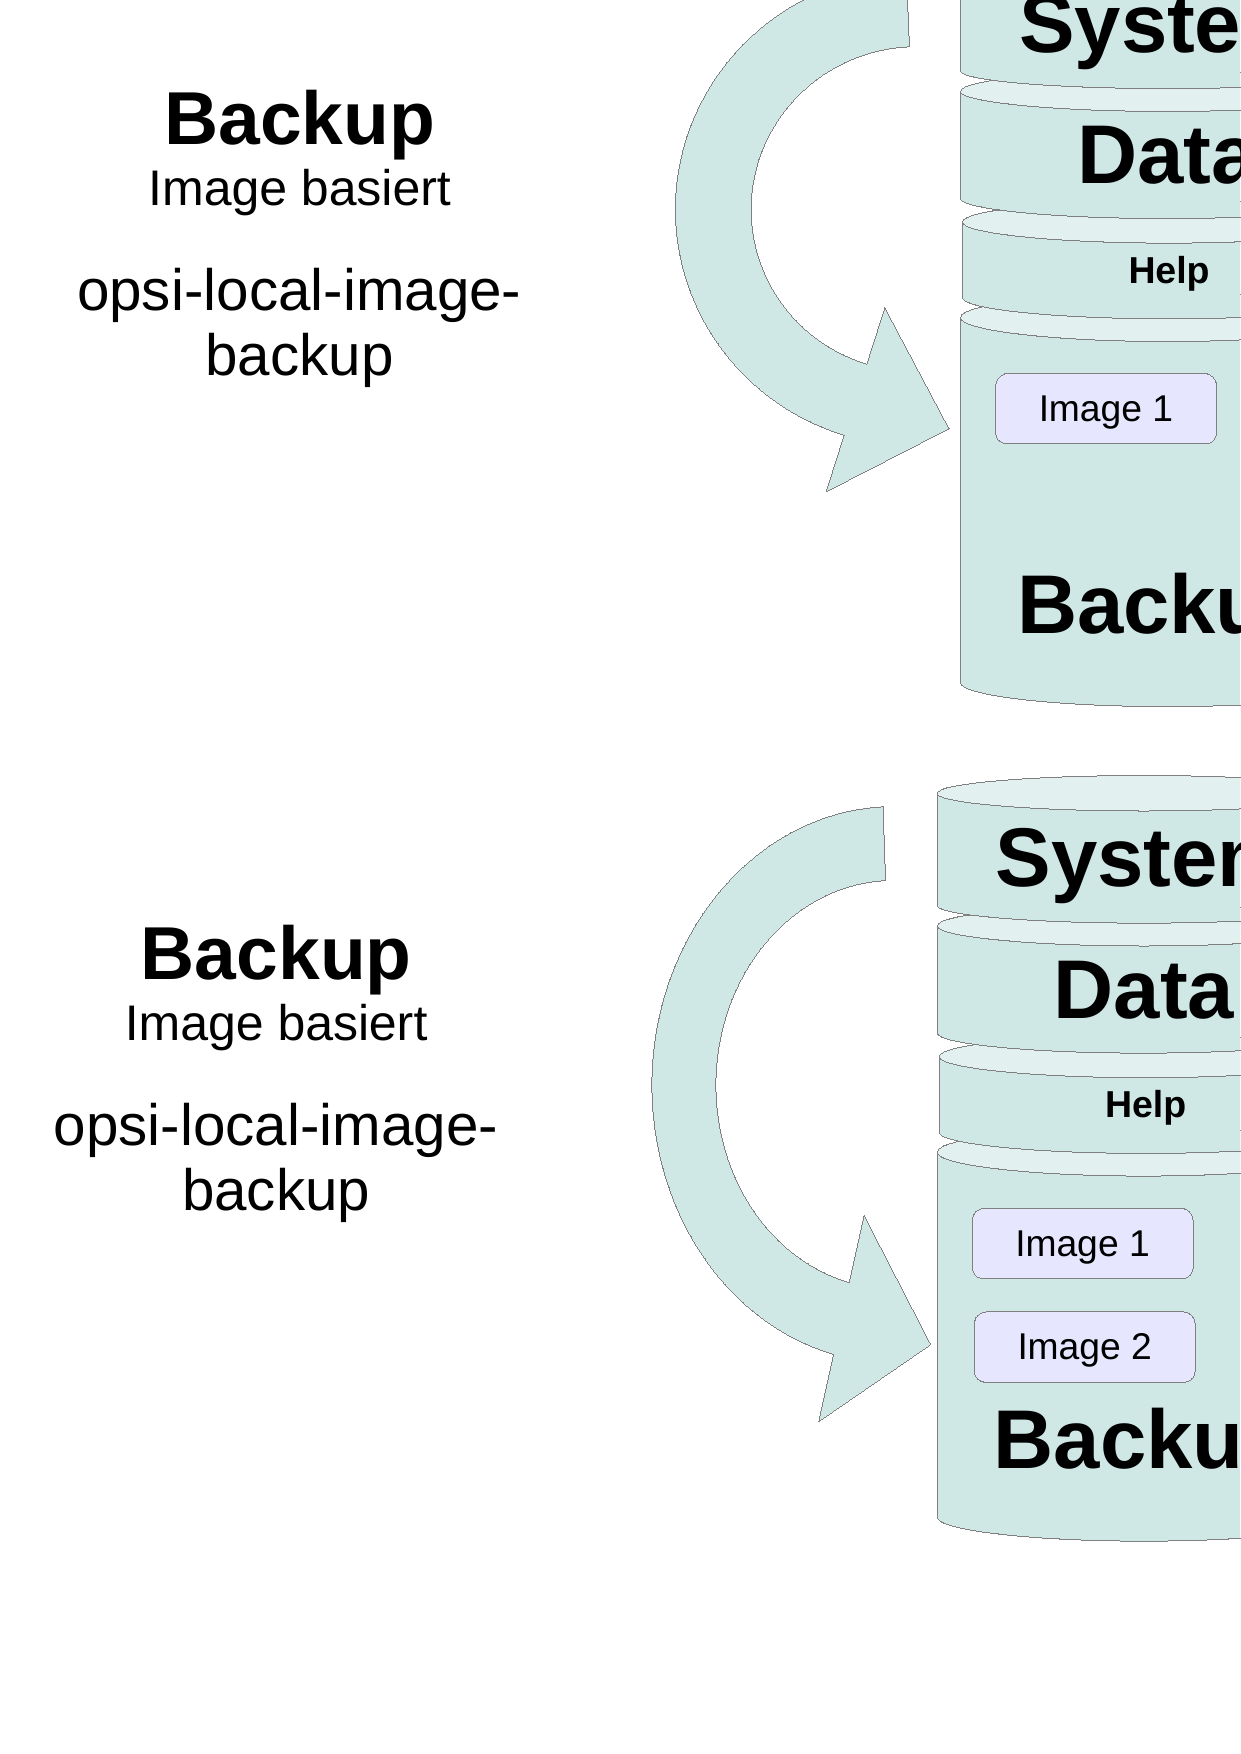

System
Data
Help
Backup
Backup
Image basiert
opsi-local-image-backup
Image 1
System
Data
Help
Backup
Backup
Image basiert
opsi-local-image-backup
Image 1
Image 2